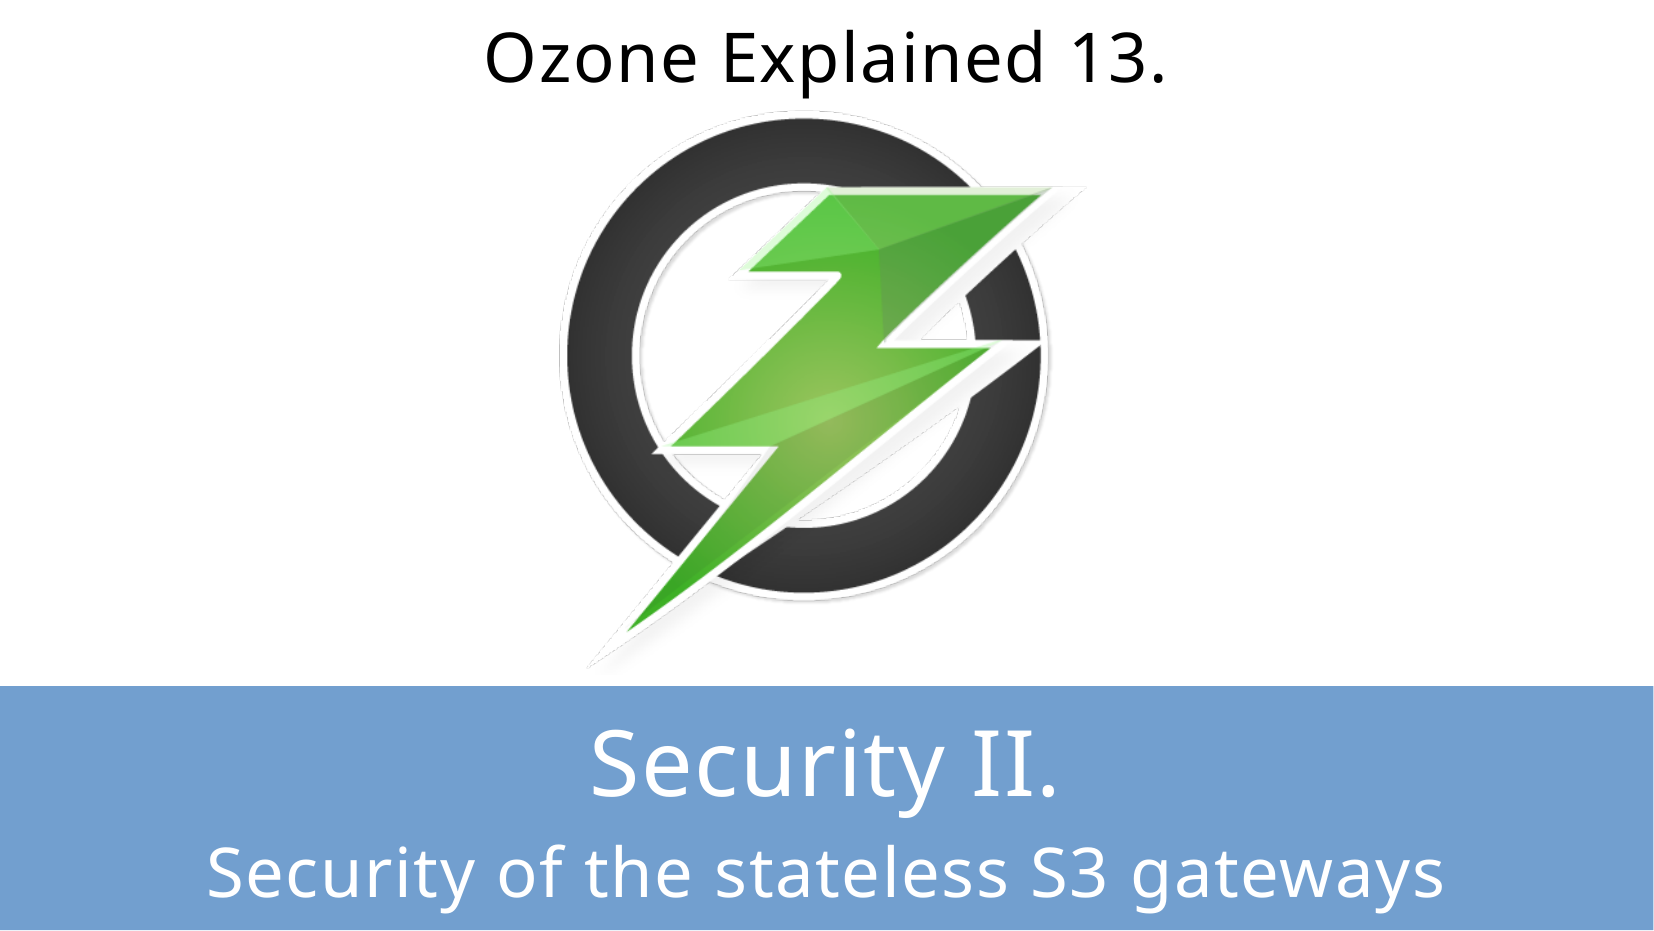

# Ozone Explained 13.
Security II.
Security of the stateless S3 gateways